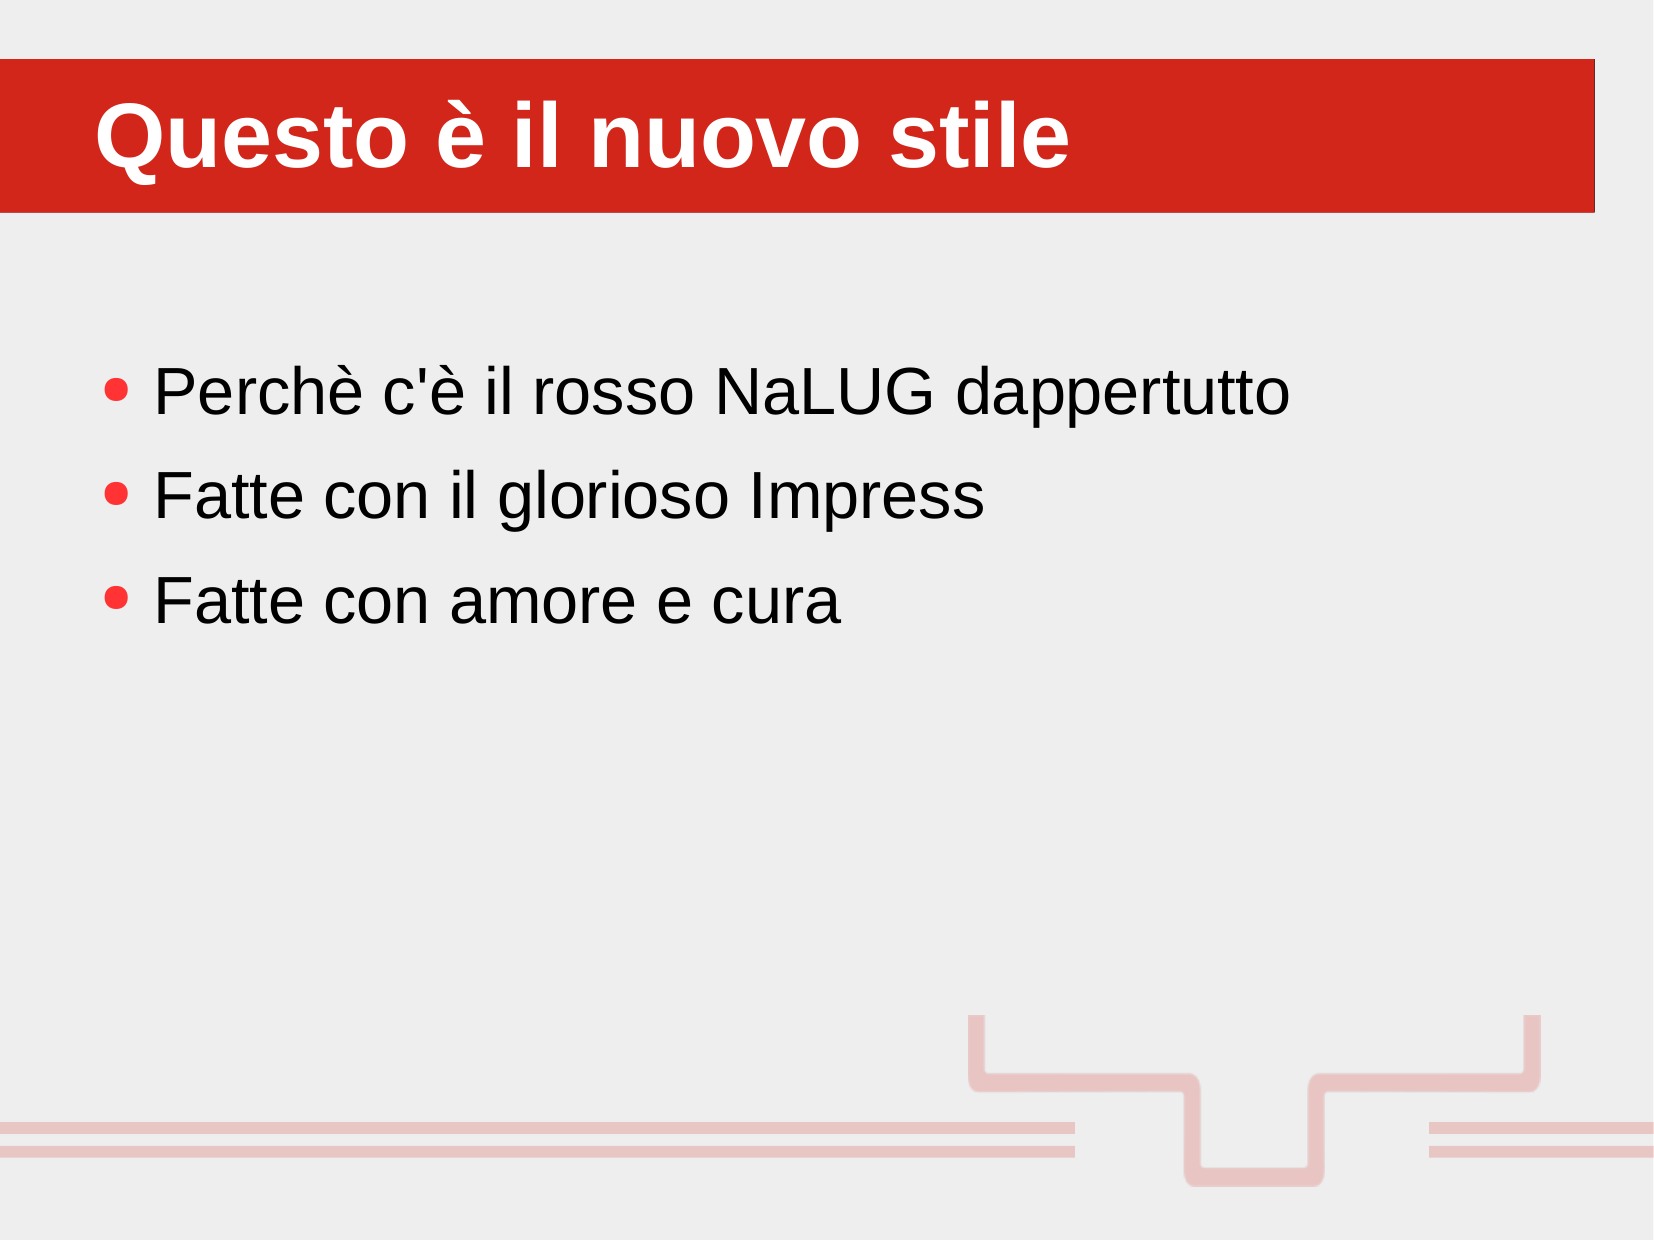

Questo è il nuovo stile
# Perché sono cosi forti:
Perchè c'è il rosso NaLUG dappertutto
Fatte con il glorioso Impress
Fatte con amore e cura